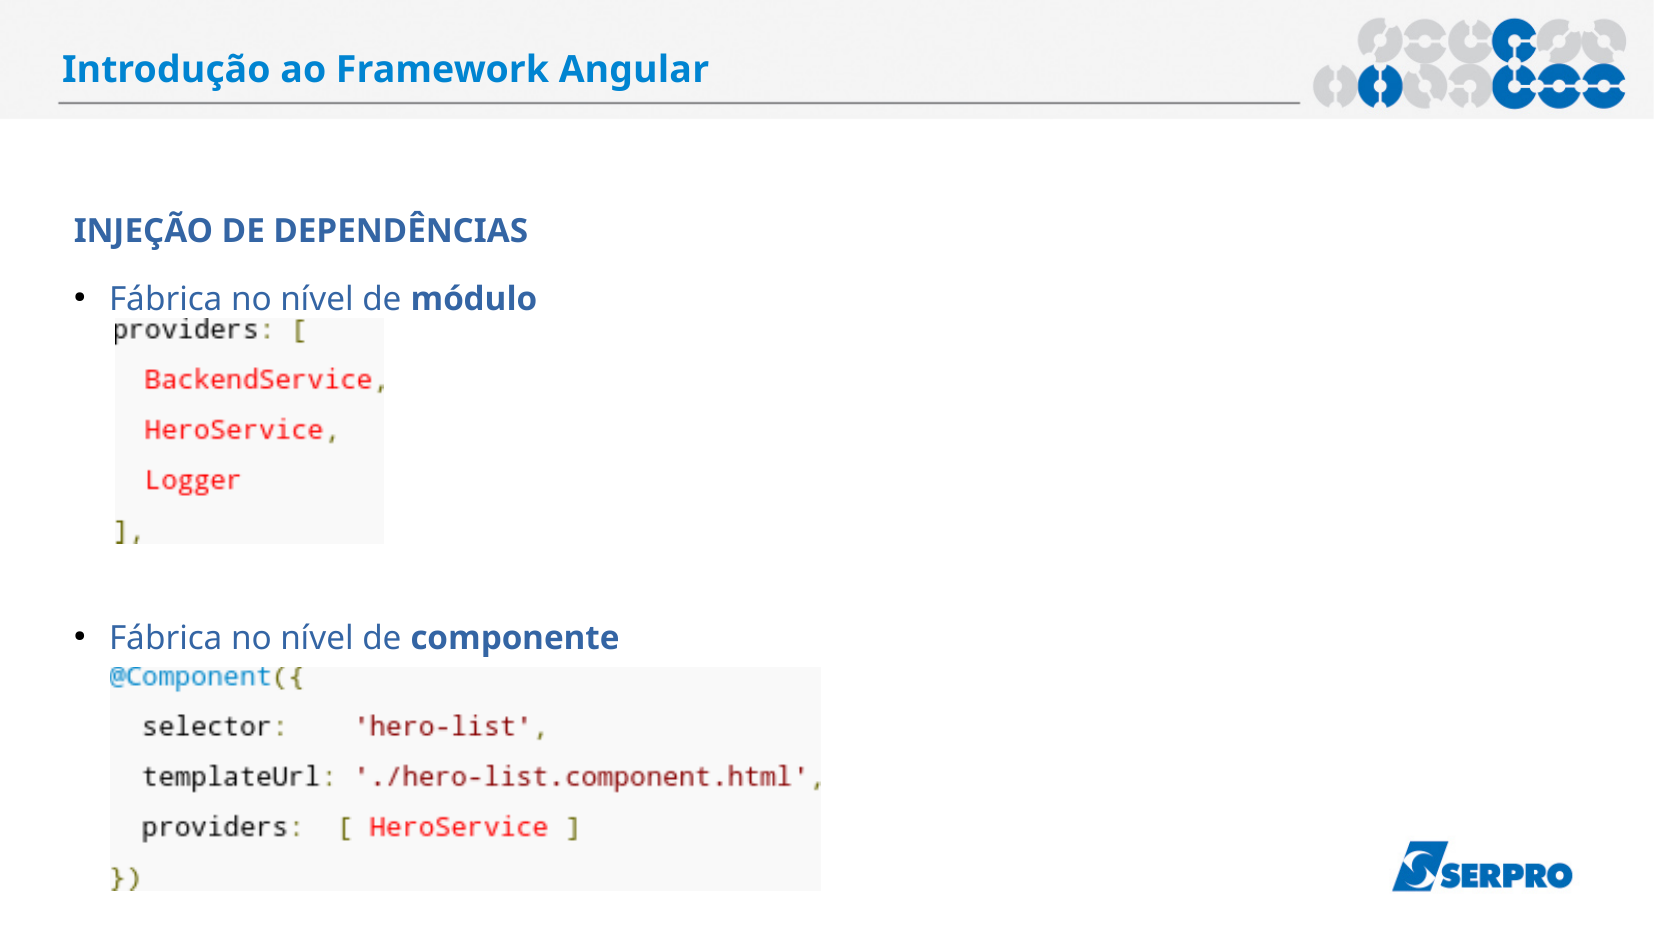

Introdução ao Framework Angular
INJEÇÃO DE DEPENDÊNCIAS
Fábrica no nível de módulo
Fábrica no nível de componente